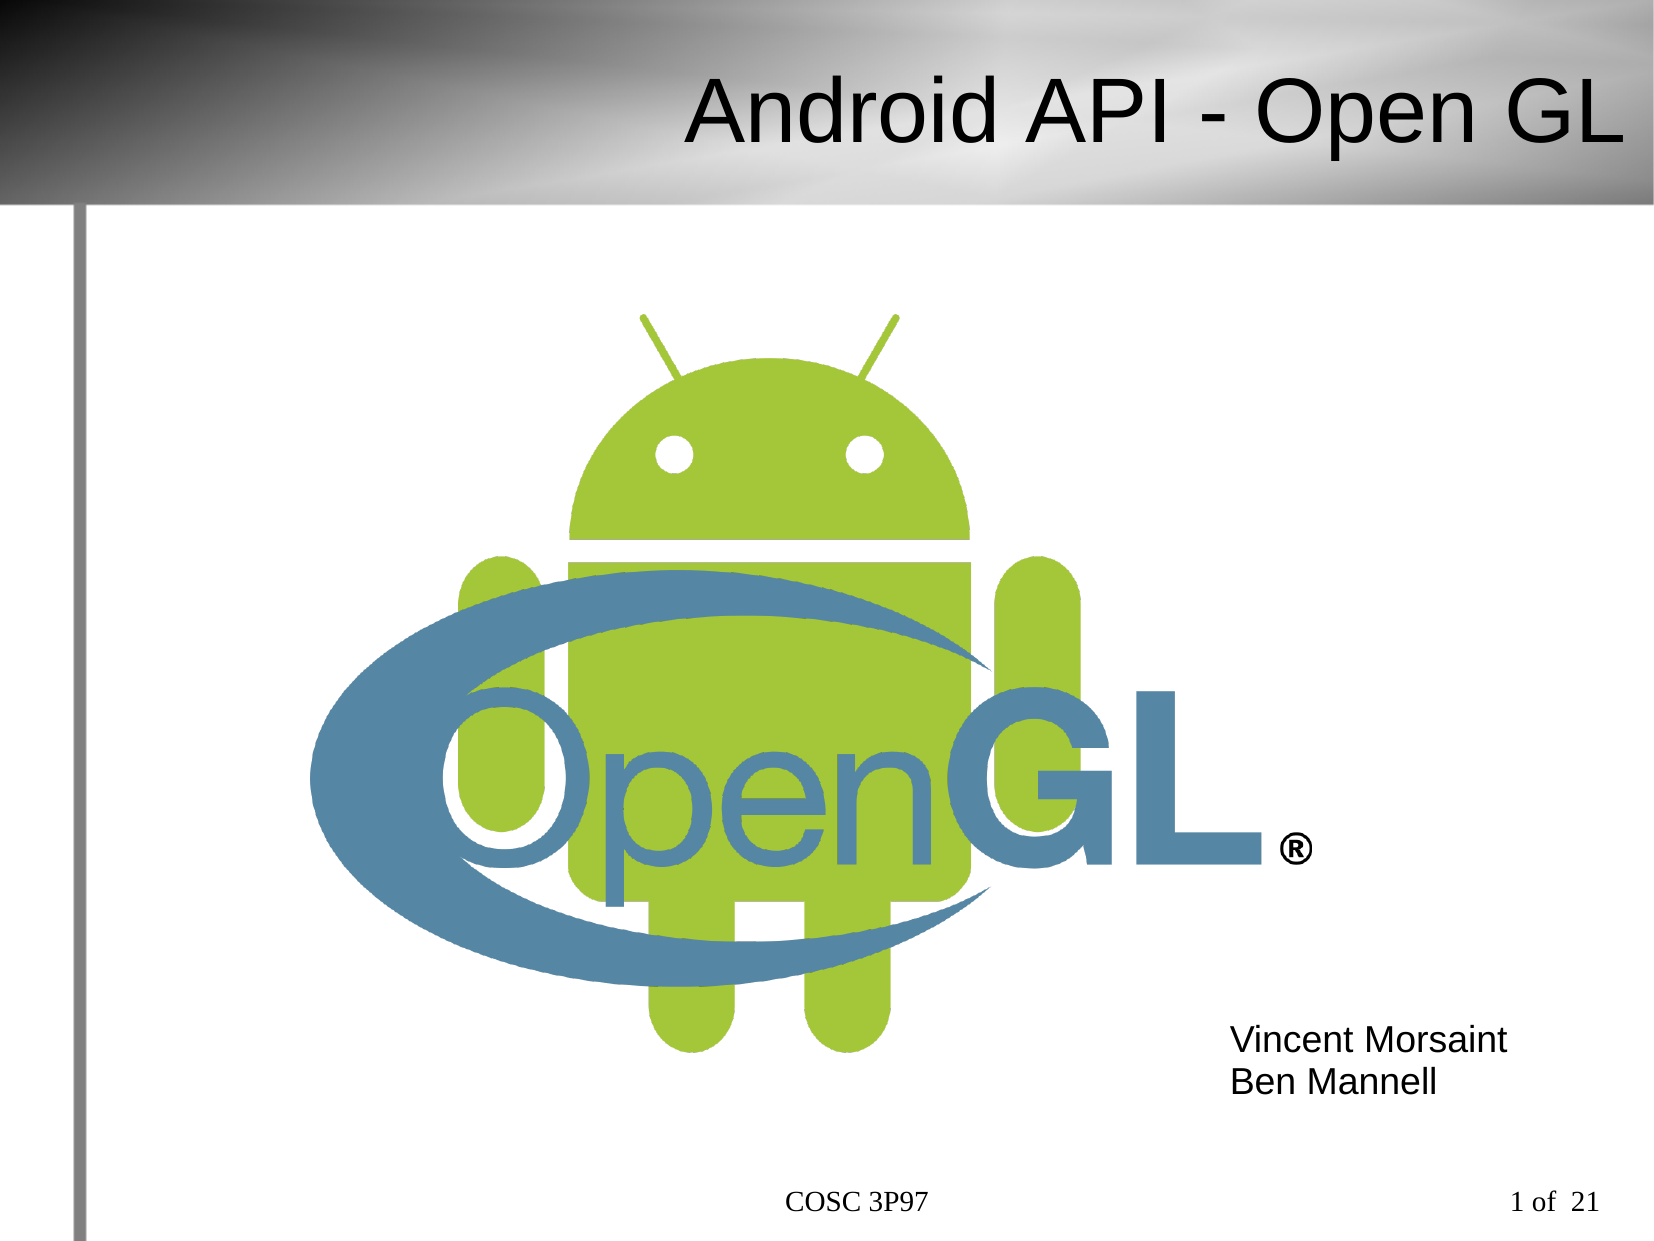

# Android API - Open GL
Vincent Morsaint
Ben Mannell
COSC 3P97
1